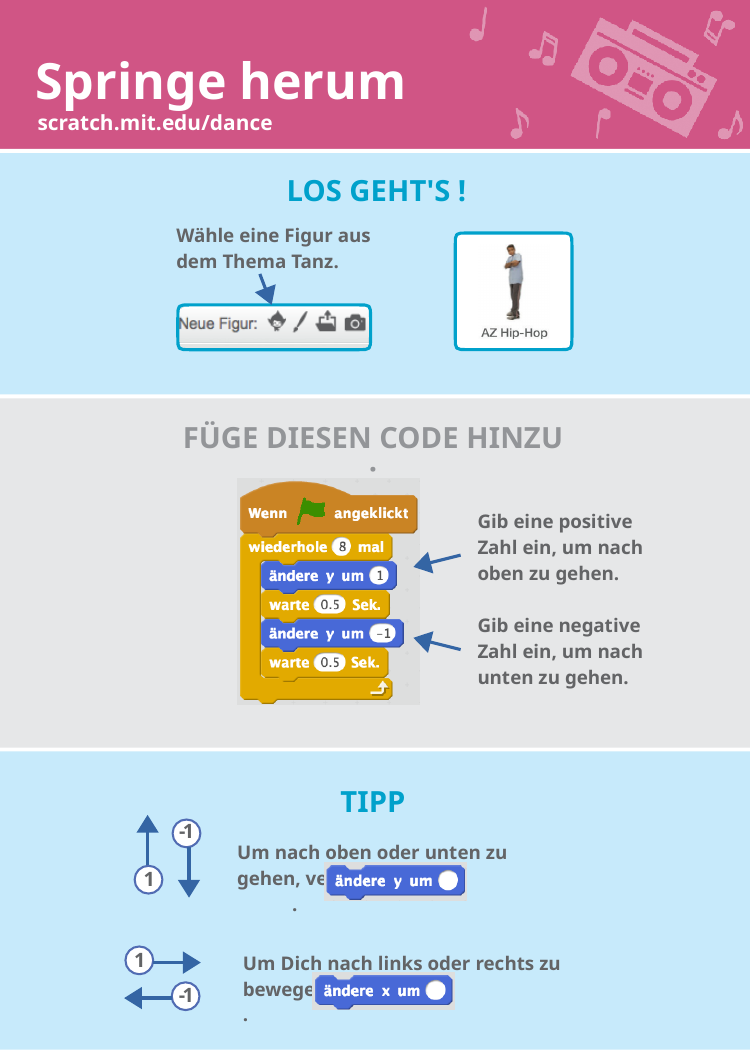

Springe herum
scratch.mit.edu/dance
LOS GEHT'S !
Wähle eine Figur aus
dem Thema Tanz.
FÜGE DIESEN CODE HINZU :
Gib eine positive Zahl ein, um nach oben zu gehen.
Gib eine negative Zahl ein, um nach unten zu gehen.
TIPP
-1
Um nach oben oder unten zu gehen, verwende .
1
1
Um Dich nach links oder rechts zu bewegen, benutze .
-1